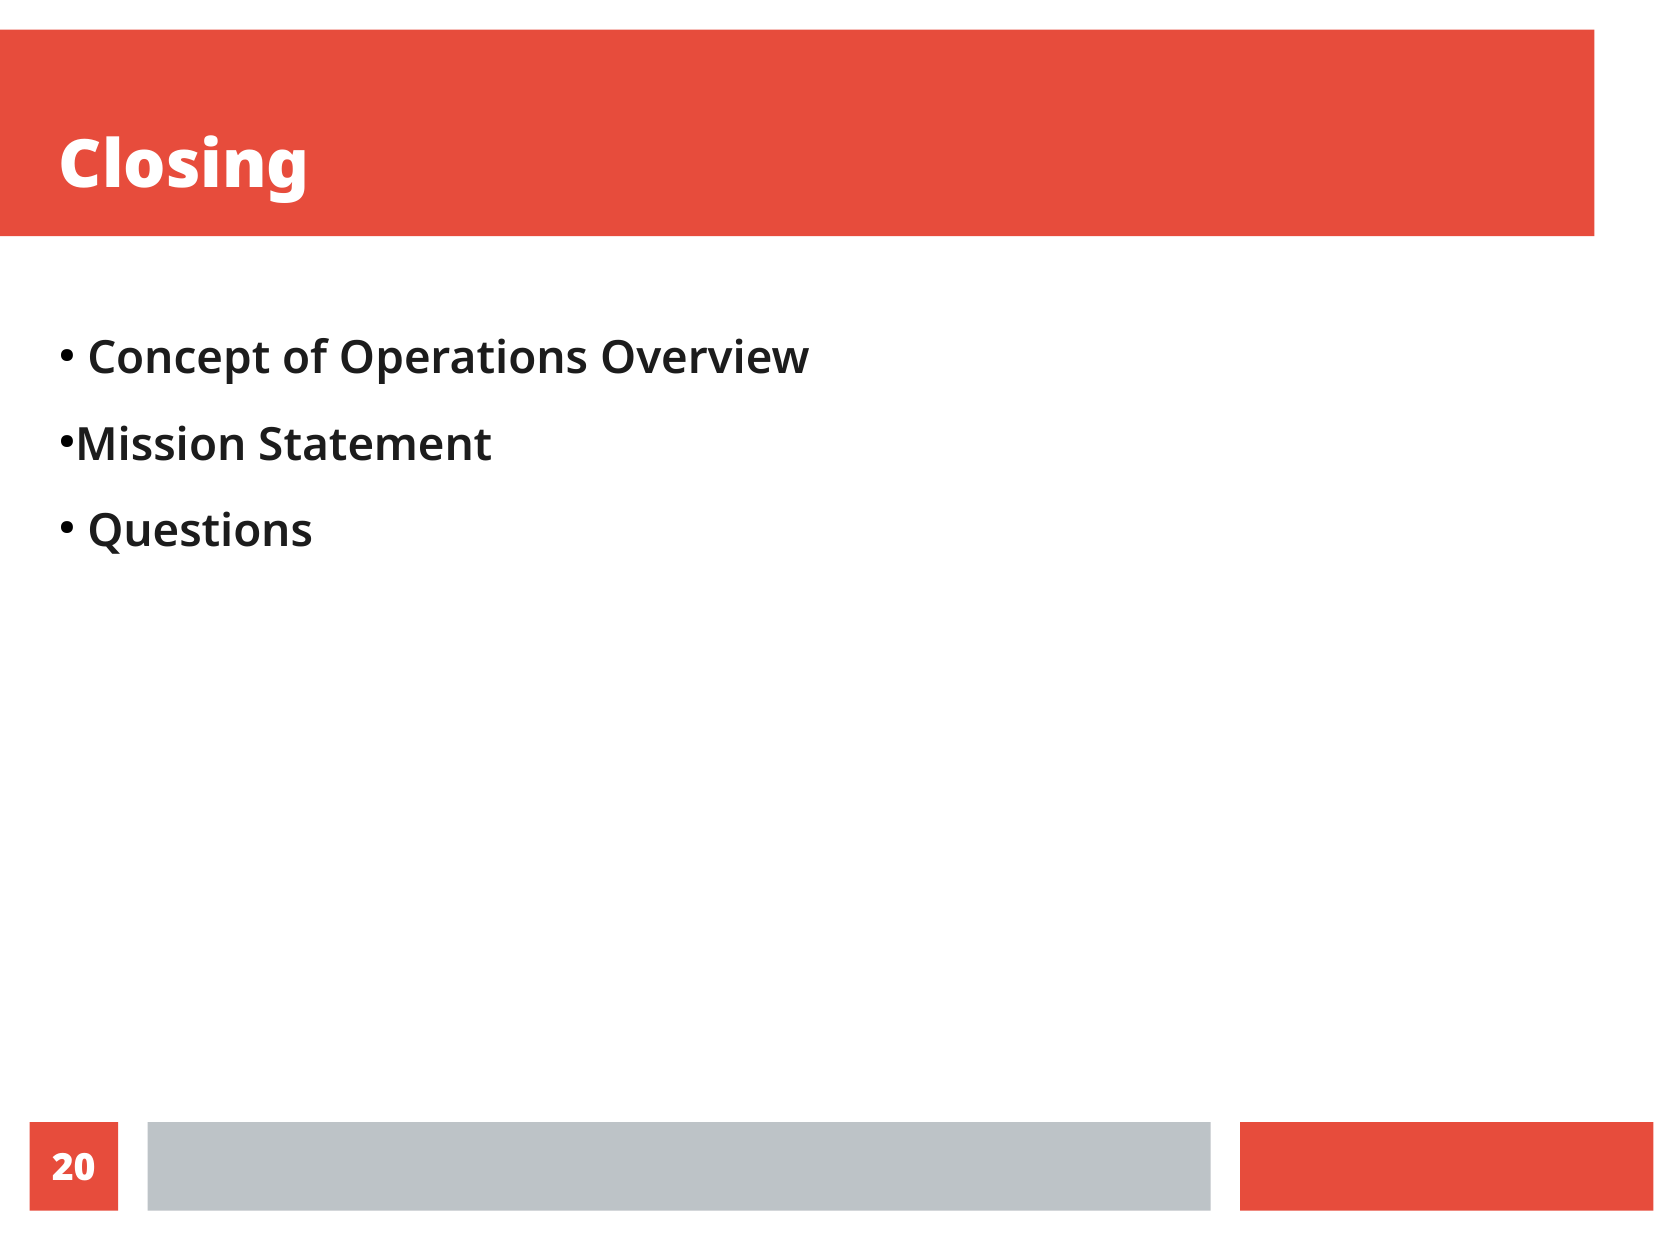

# Closing
 Concept of Operations Overview
Mission Statement
 Questions
20